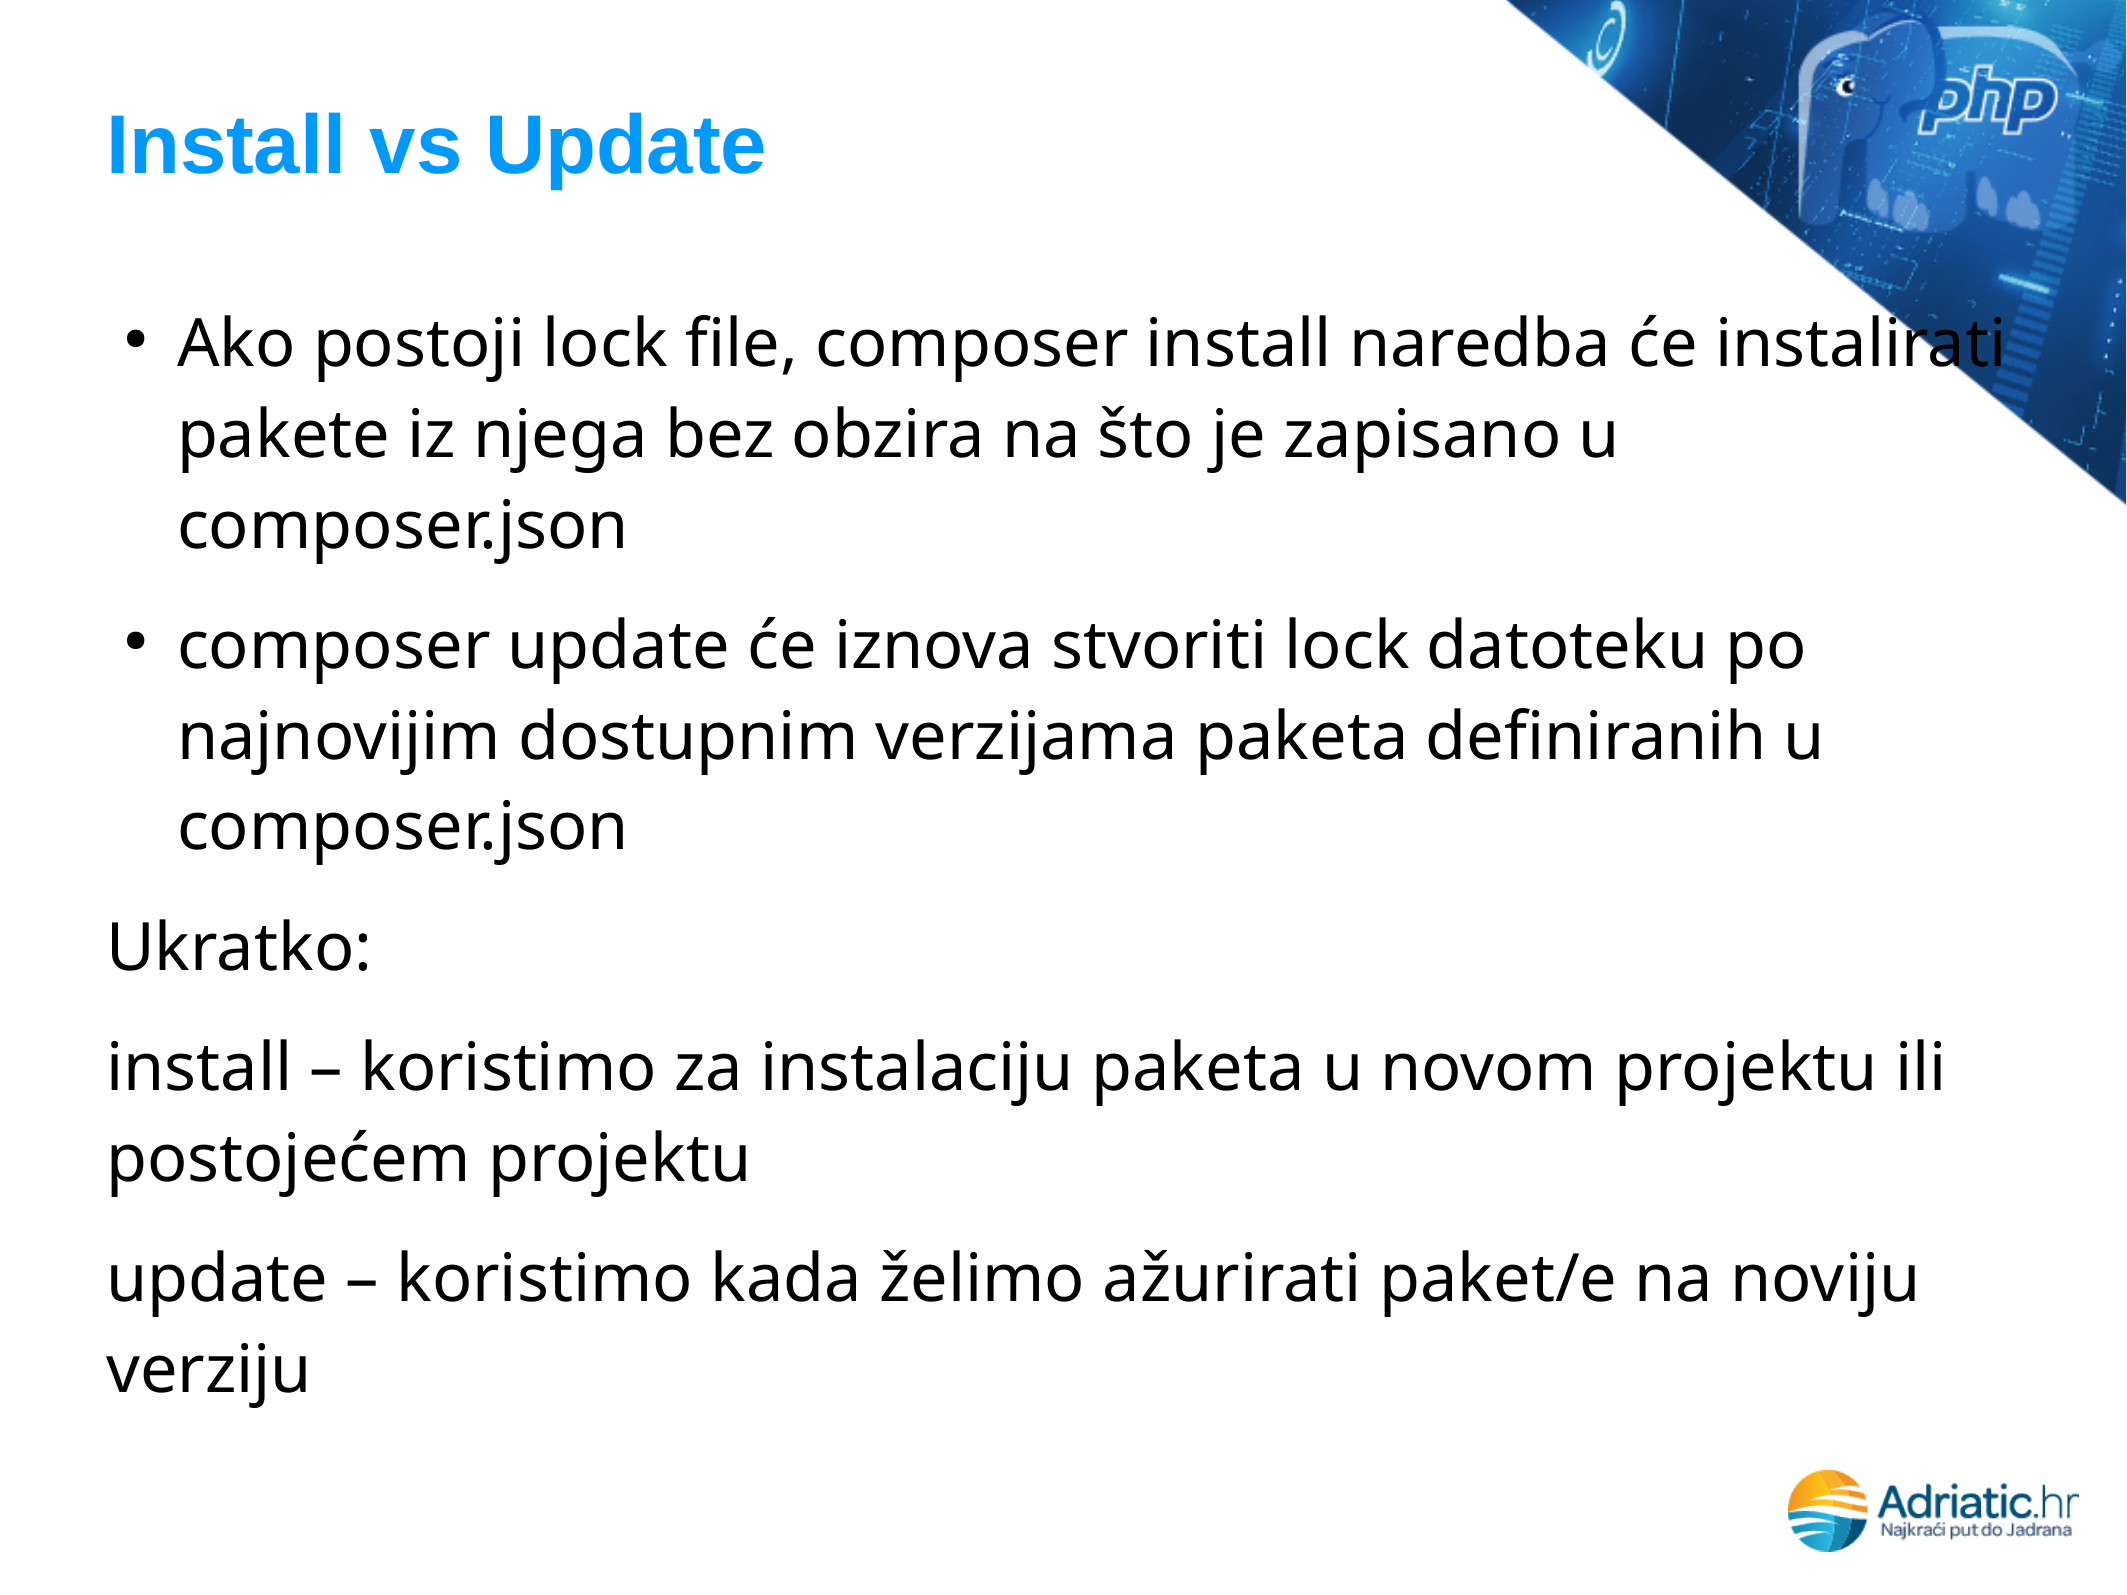

# Install vs Update
Ako postoji lock file, composer install naredba će instalirati pakete iz njega bez obzira na što je zapisano u composer.json
composer update će iznova stvoriti lock datoteku po najnovijim dostupnim verzijama paketa definiranih u composer.json
Ukratko:
install – koristimo za instalaciju paketa u novom projektu ili postojećem projektu
update – koristimo kada želimo ažurirati paket/e na noviju verziju